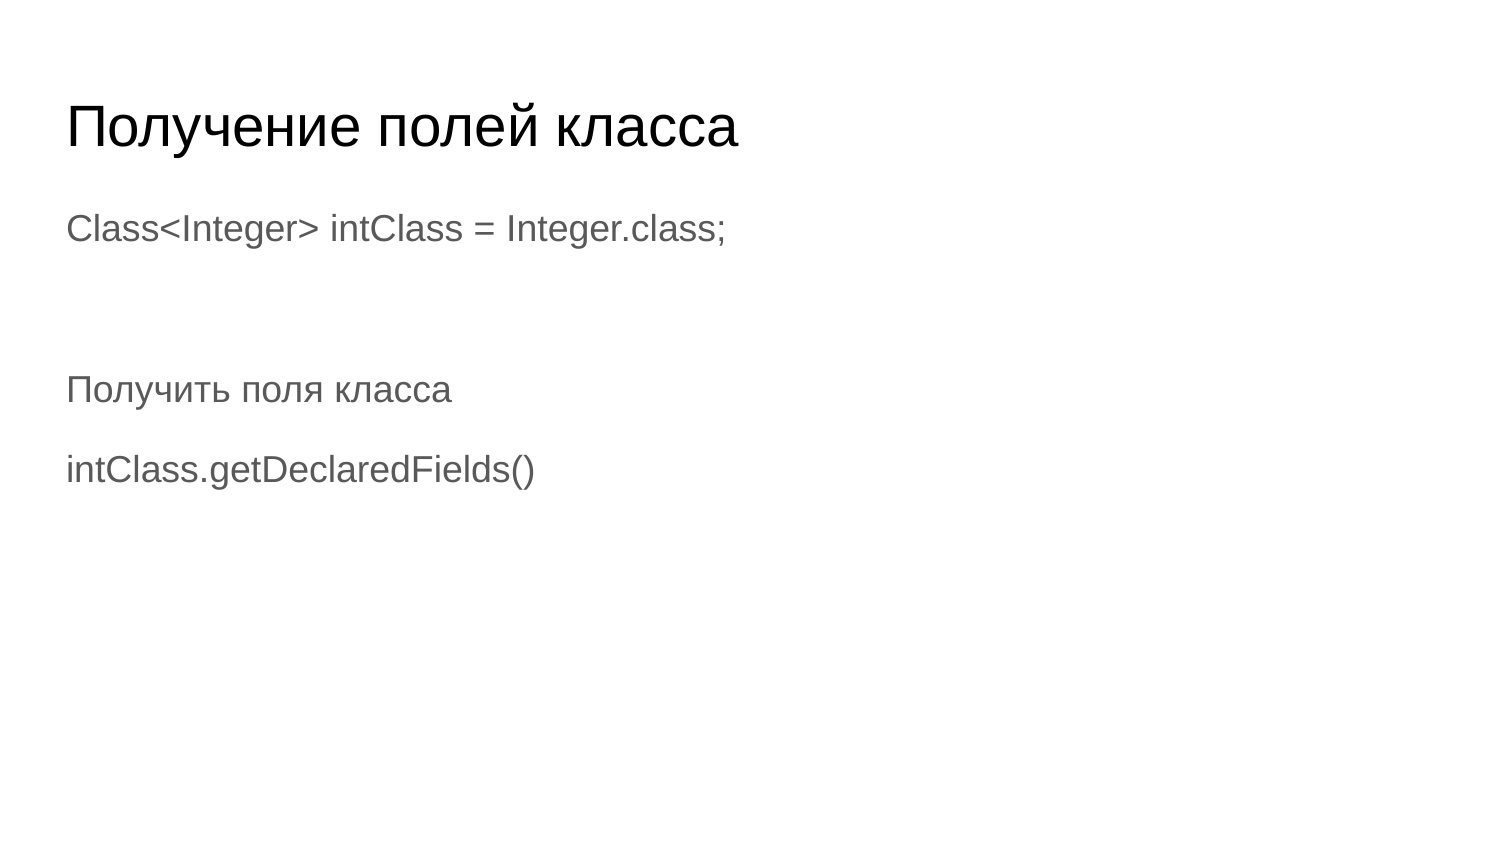

# Получение полей класса
Class<Integer> intClass = Integer.class;
Получить поля класса
intClass.getDeclaredFields()